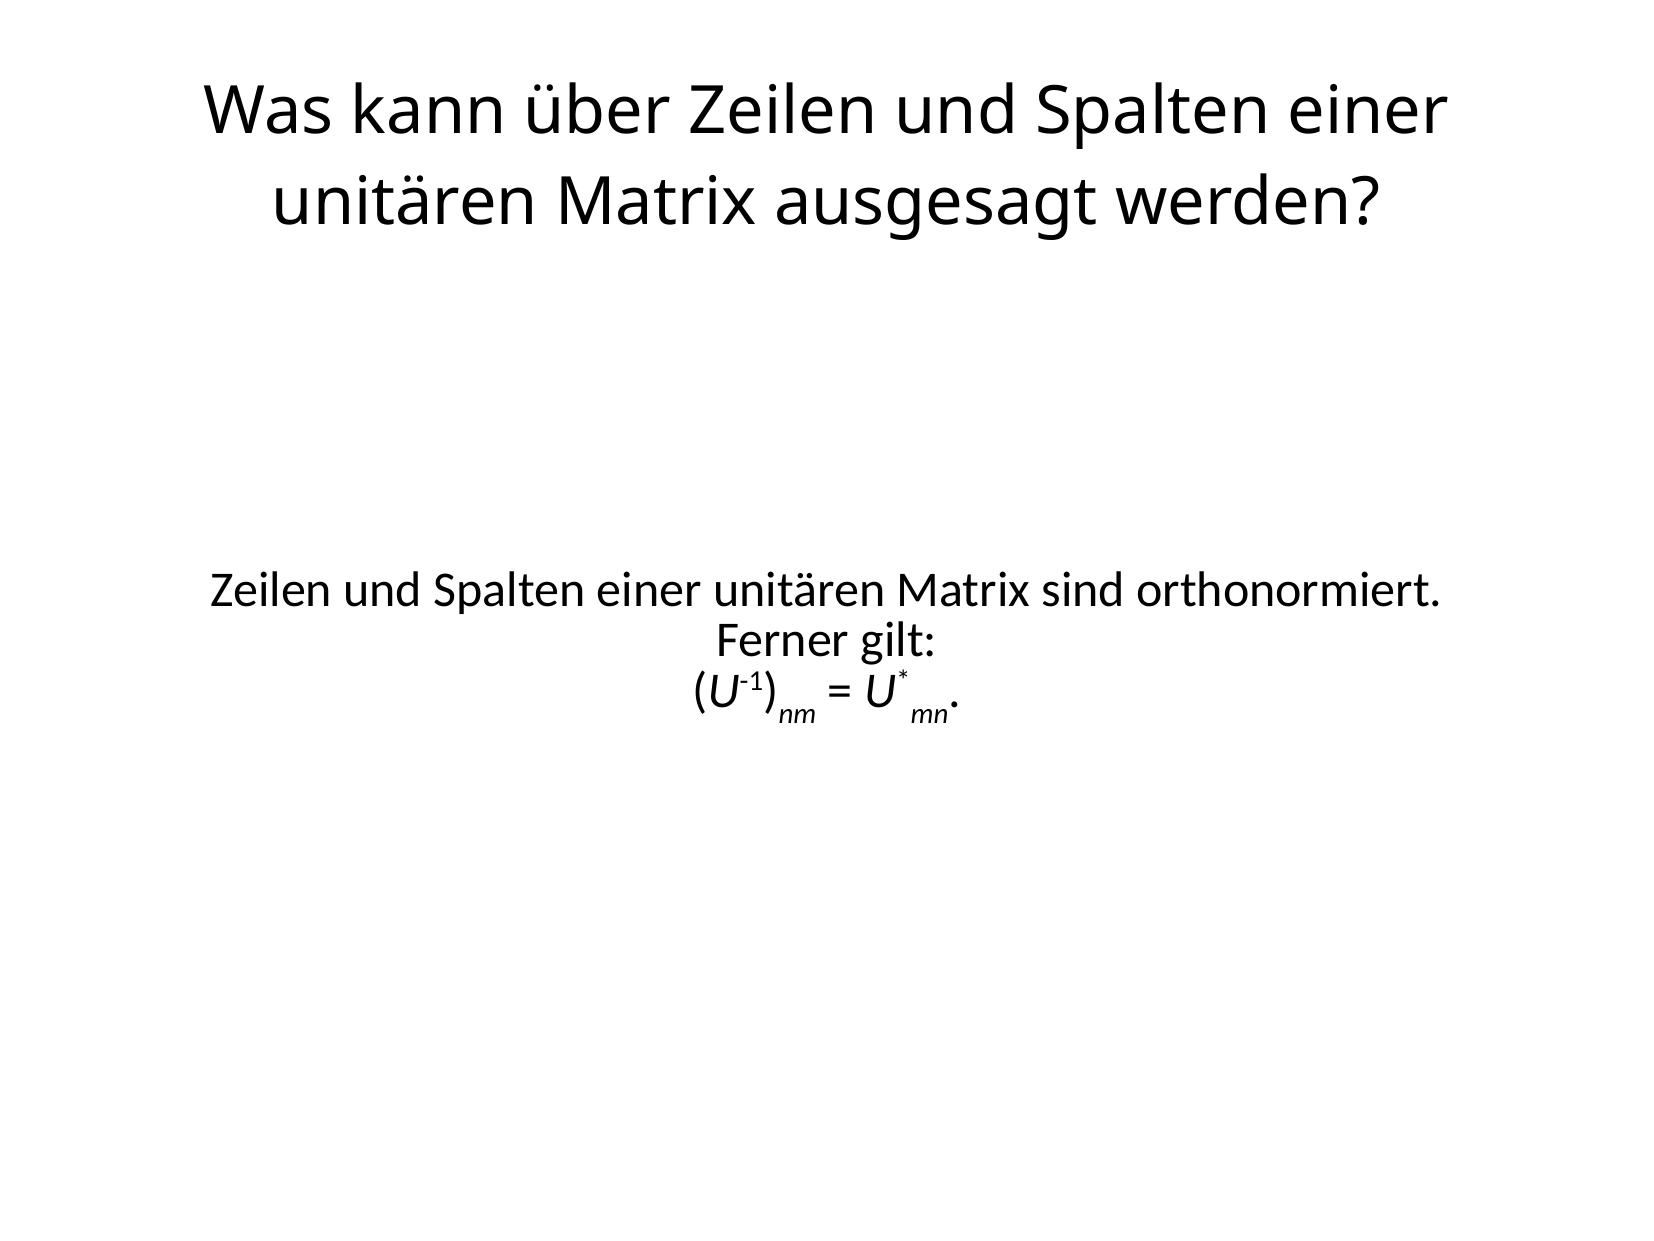

# Was kann über Zeilen und Spalten einer unitären Matrix ausgesagt werden?
Zeilen und Spalten einer unitären Matrix sind orthonormiert.
Ferner gilt:
(U-1)nm = U*mn.